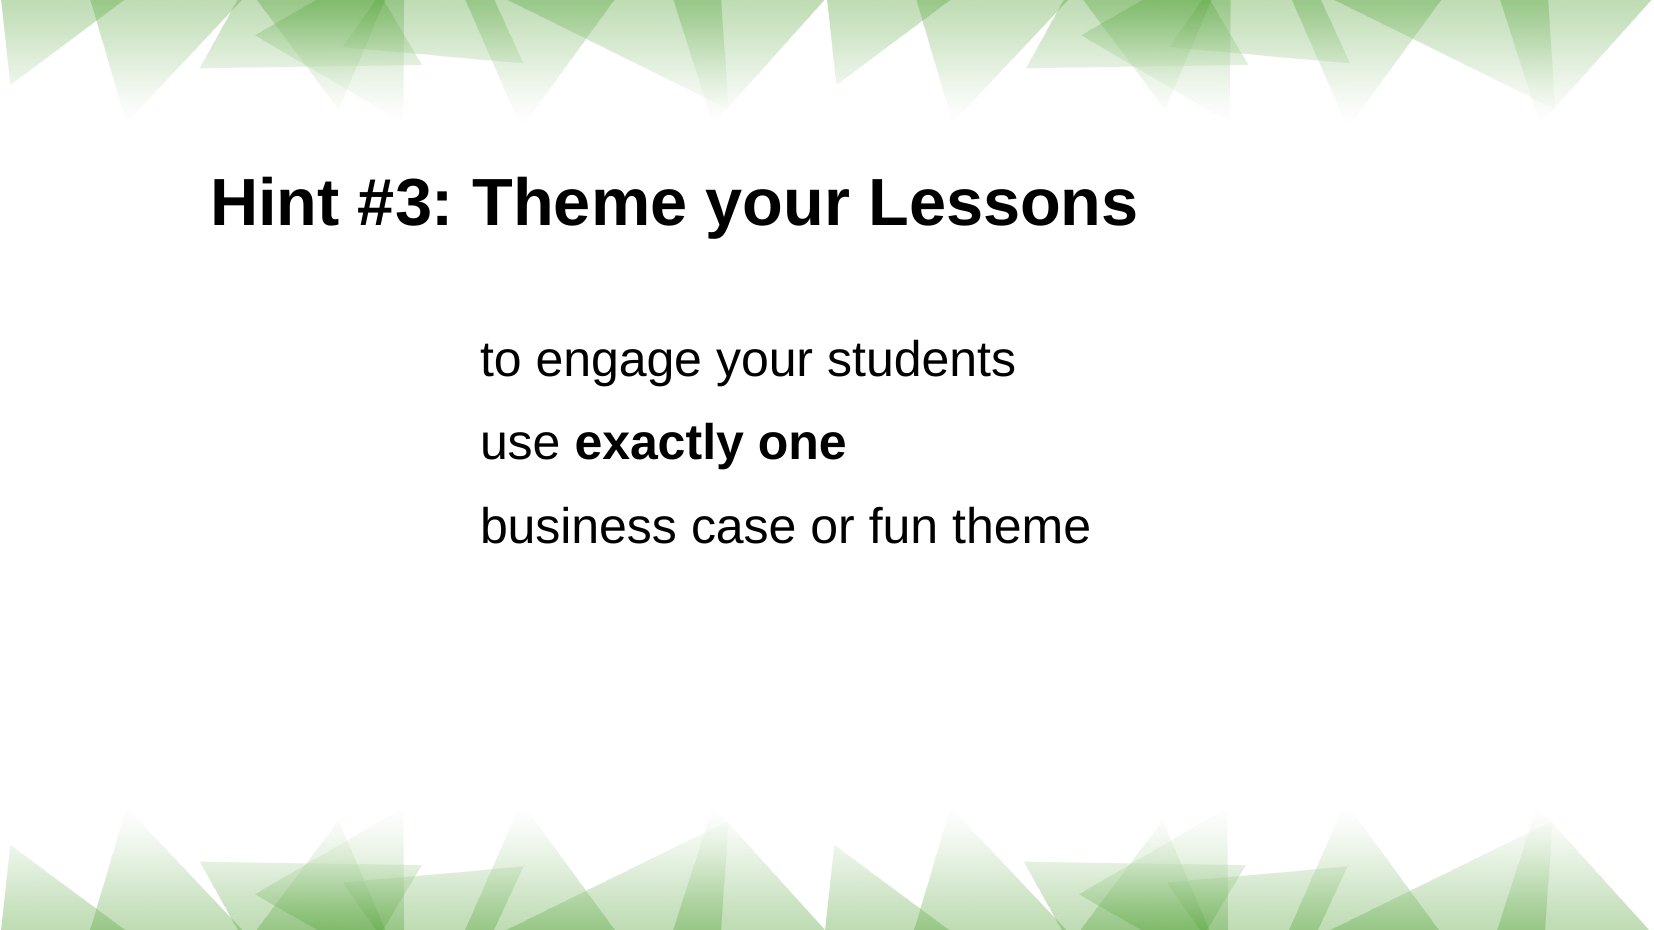

# Hint #3: Theme your Lessons
to engage your students
use exactly one
business case or fun theme